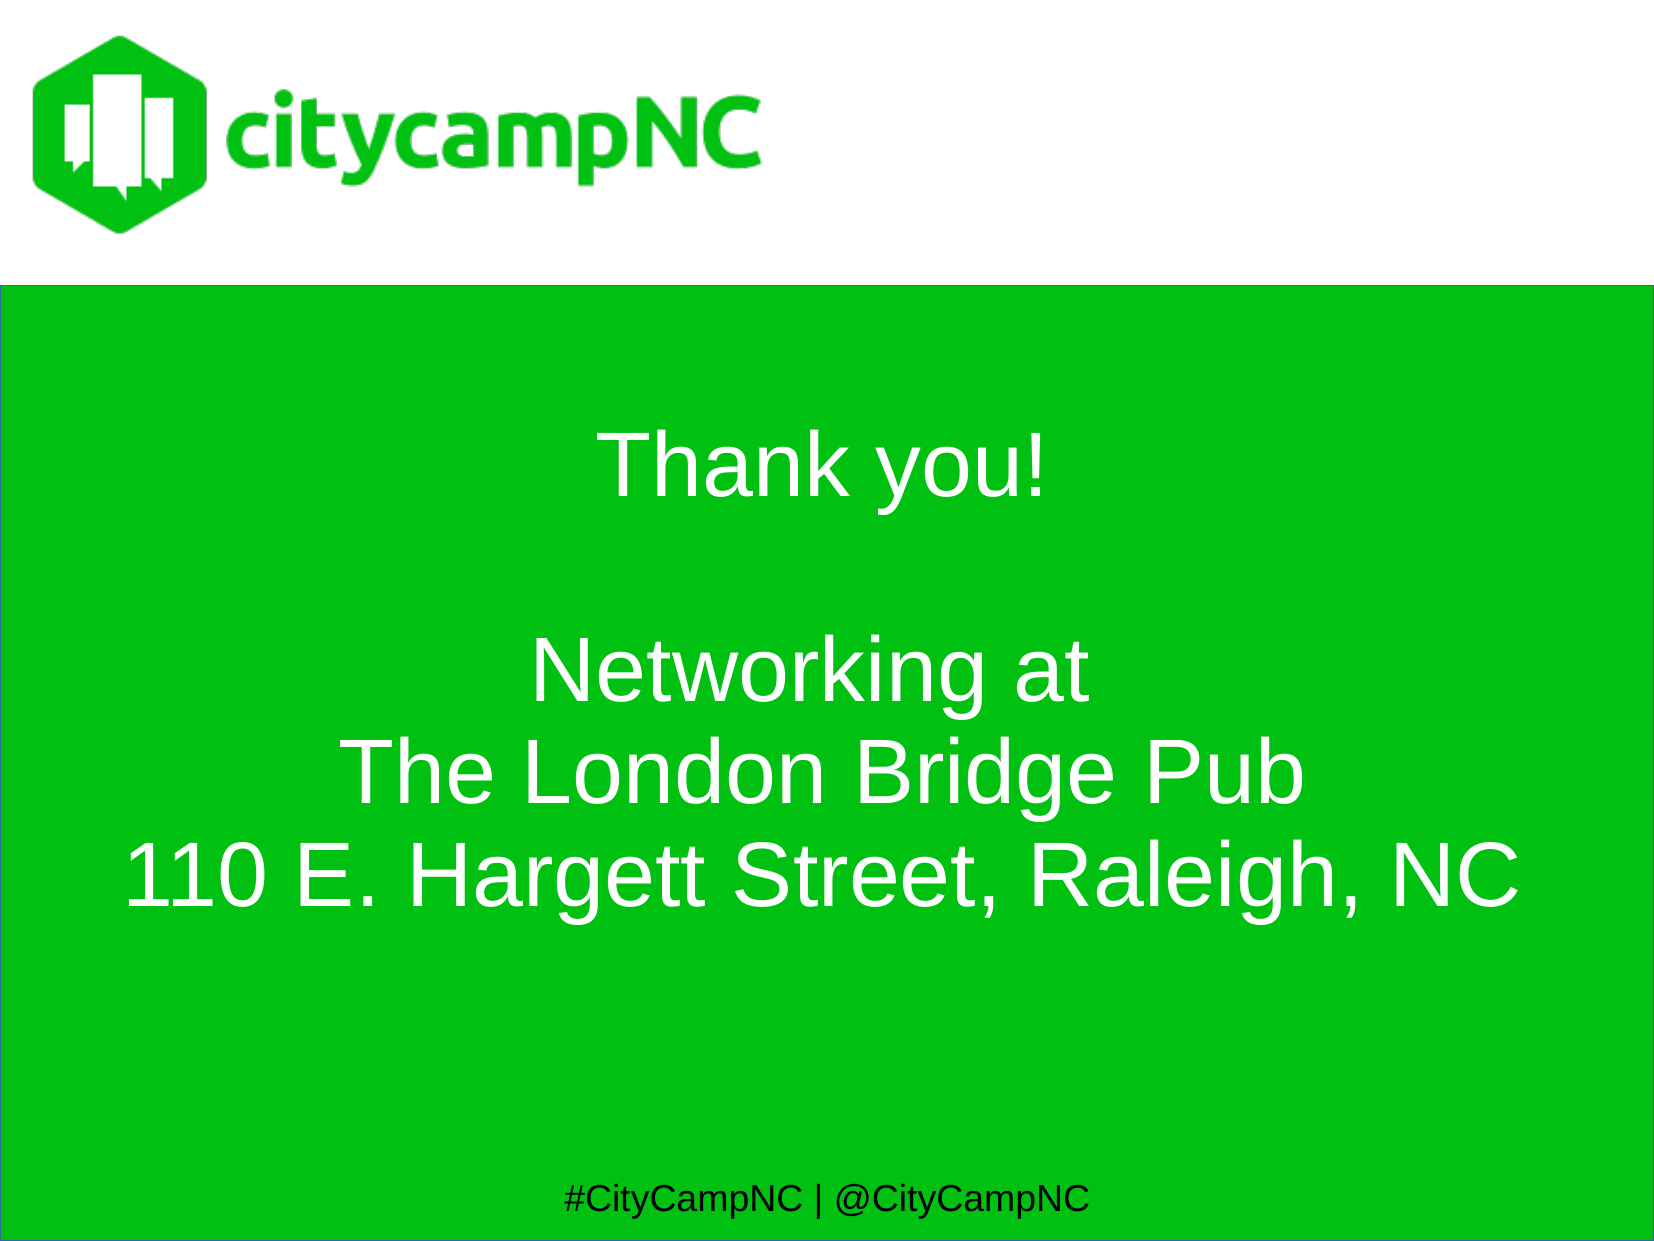

# Thank you!
Networking at
The London Bridge Pub
110 E. Hargett Street, Raleigh, NC